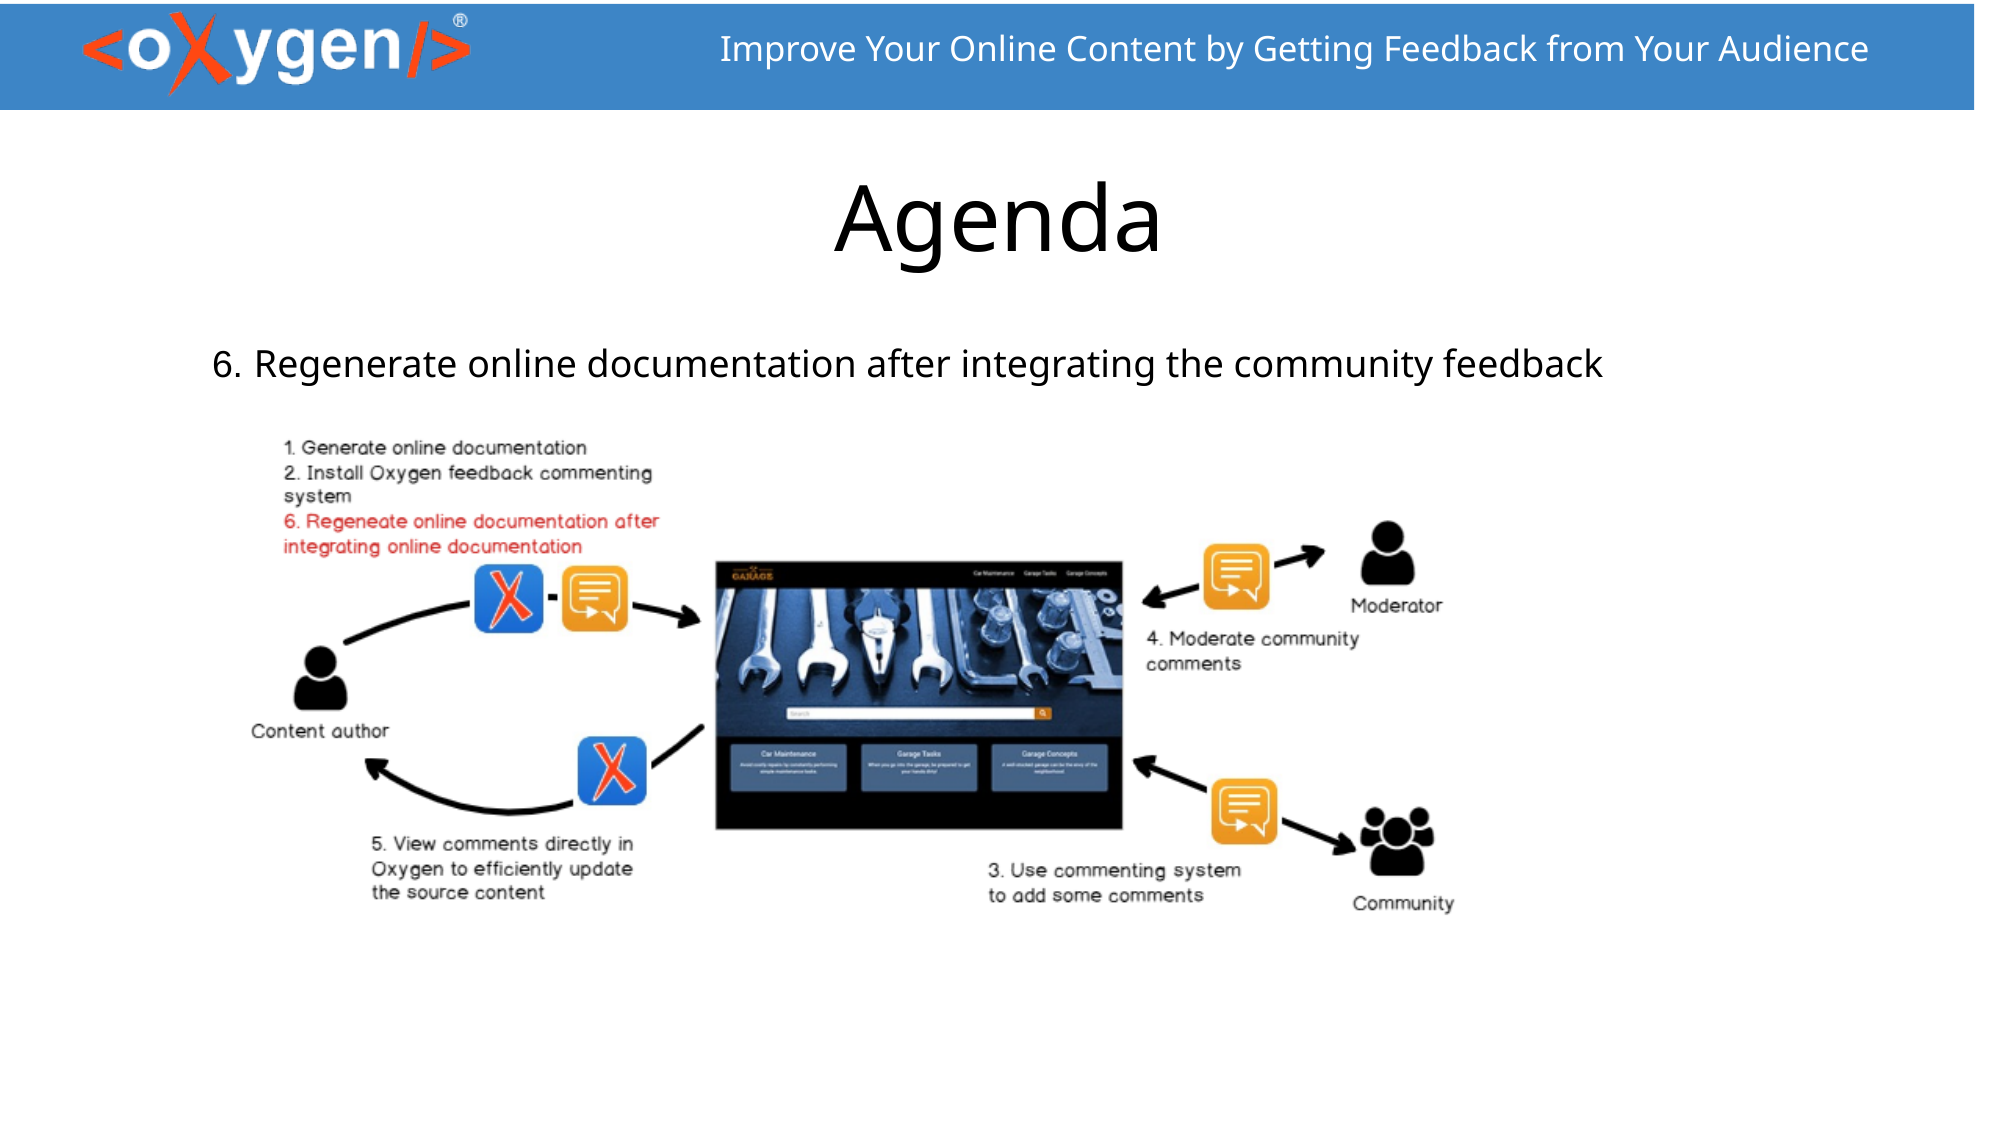

# Agenda
6. Regenerate online documentation after integrating the community feedback